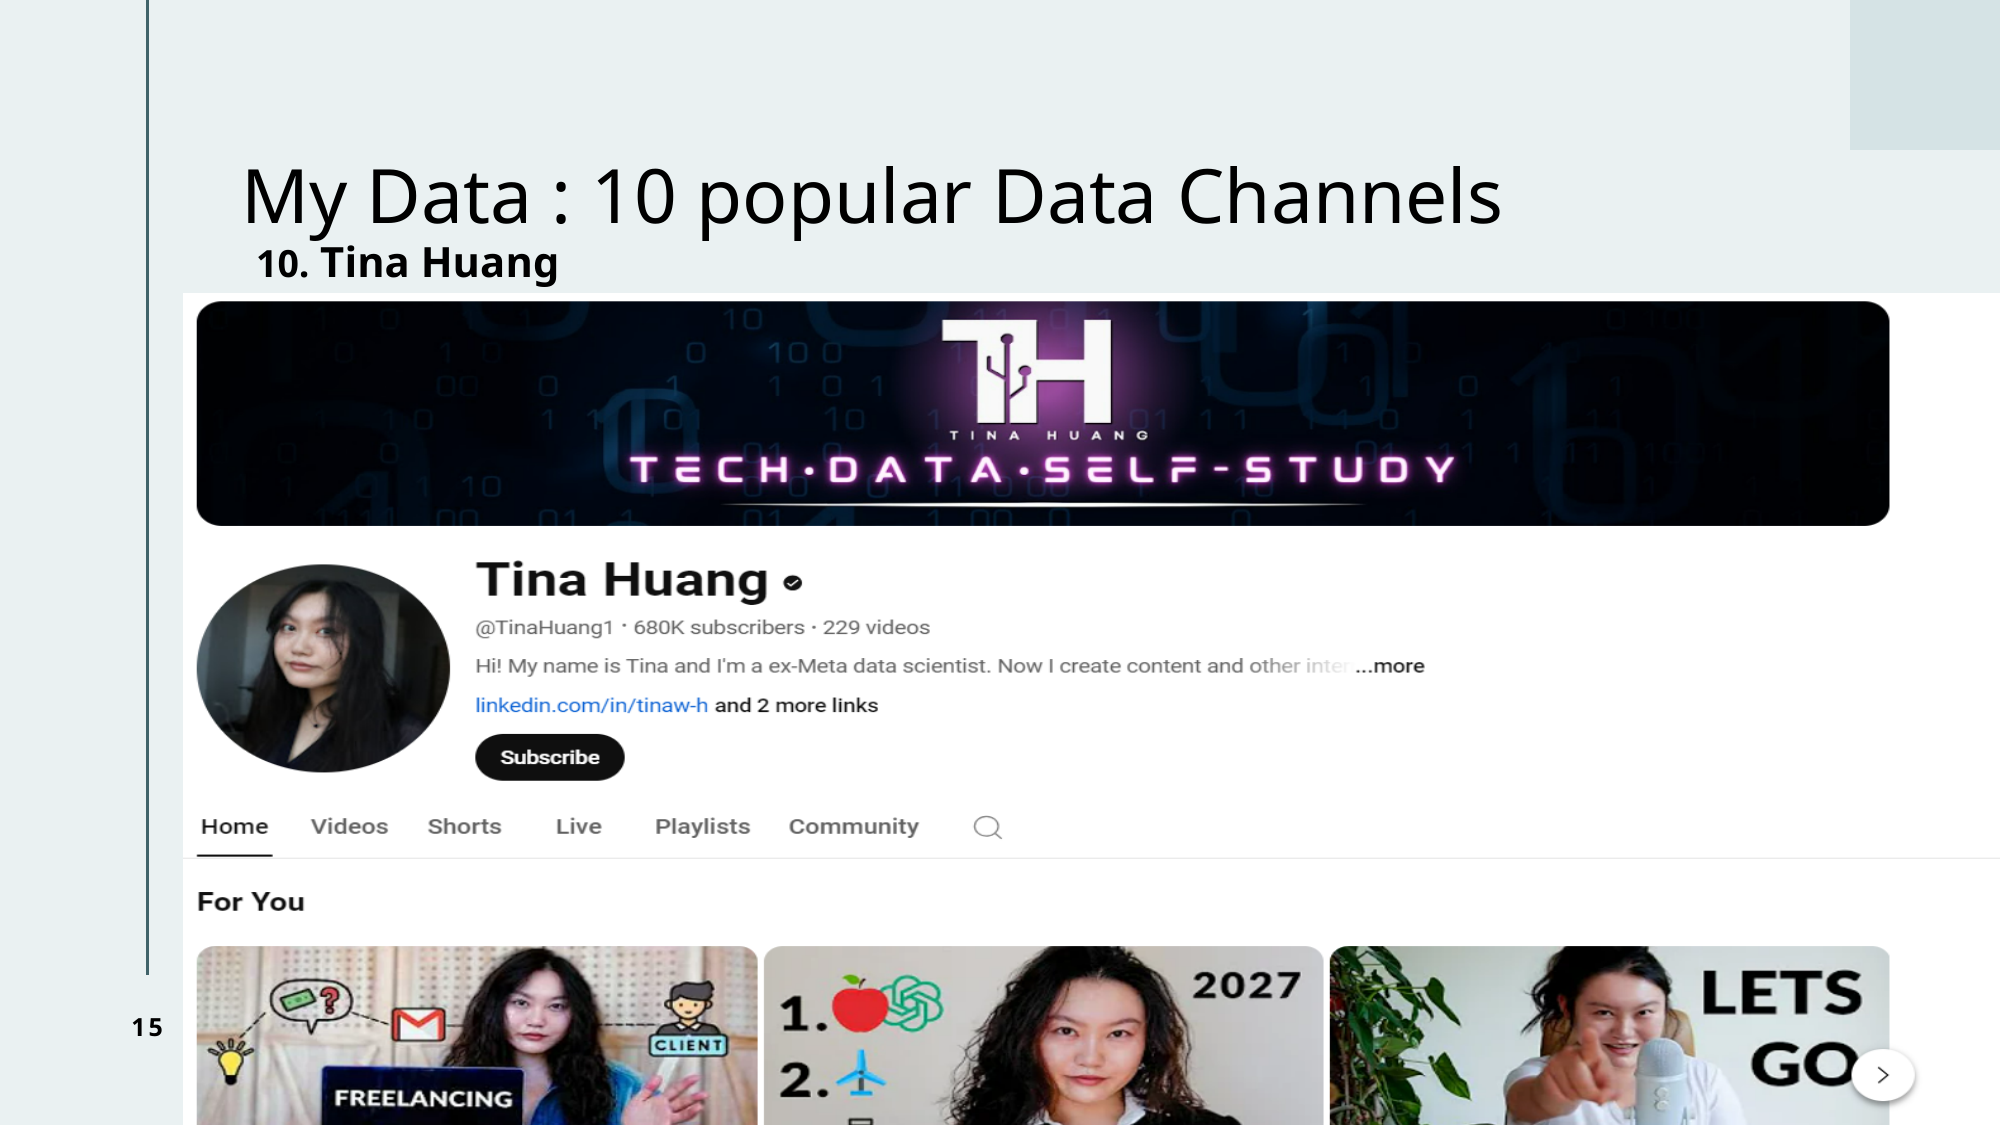

# My Data : 10 popular Data Channels
10. Tina Huang